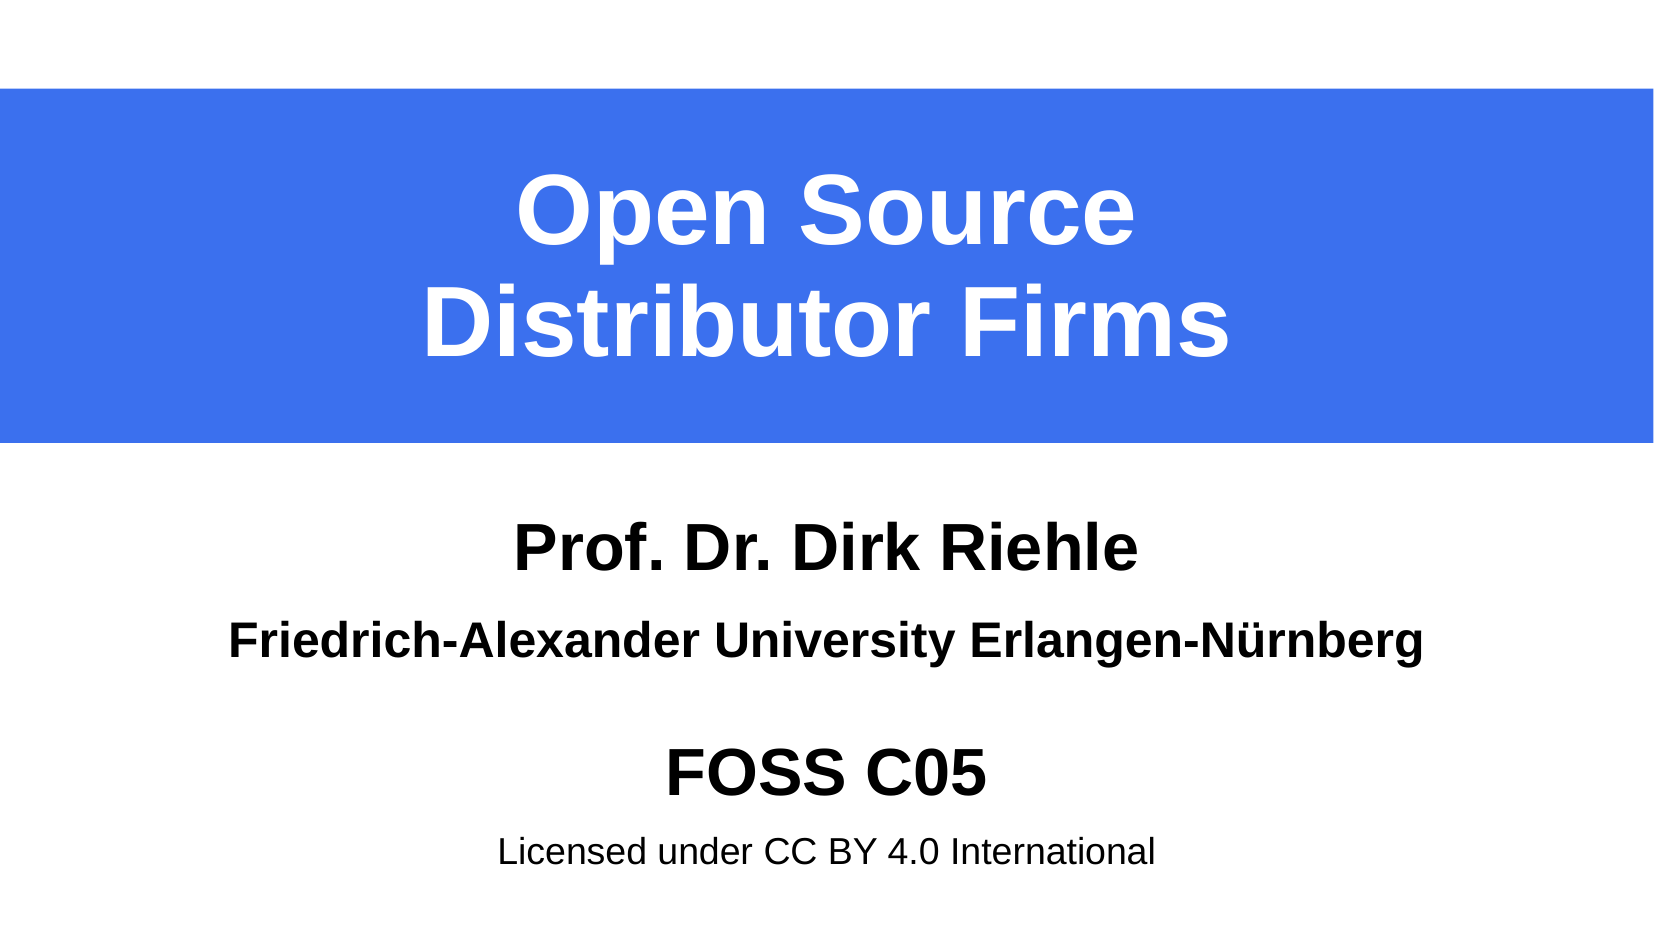

# Open Source Distributor Firms
Prof. Dr. Dirk Riehle
Friedrich-Alexander University Erlangen-Nürnberg
FOSS C05
Licensed under CC BY 4.0 International